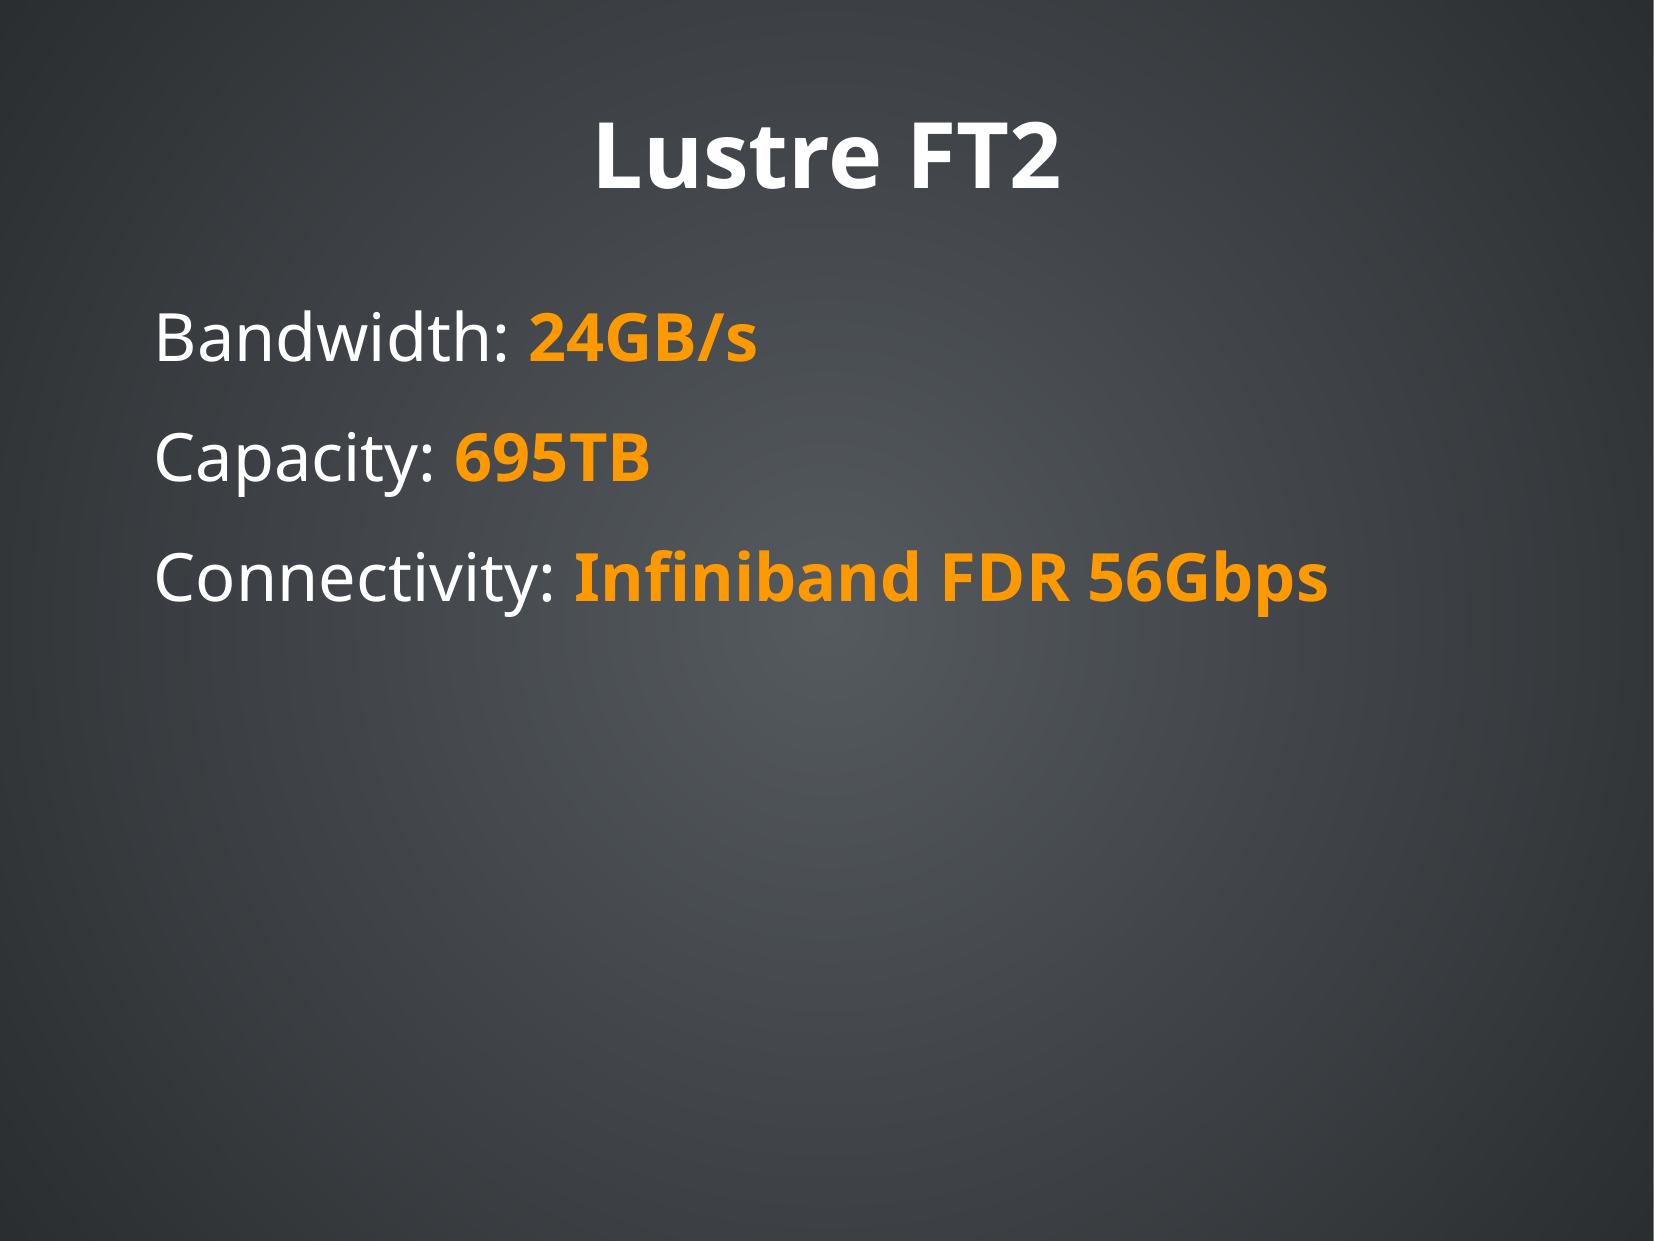

# Lustre FT2
Bandwidth: 24GB/s
Capacity: 695TB
Connectivity: Infiniband FDR 56Gbps